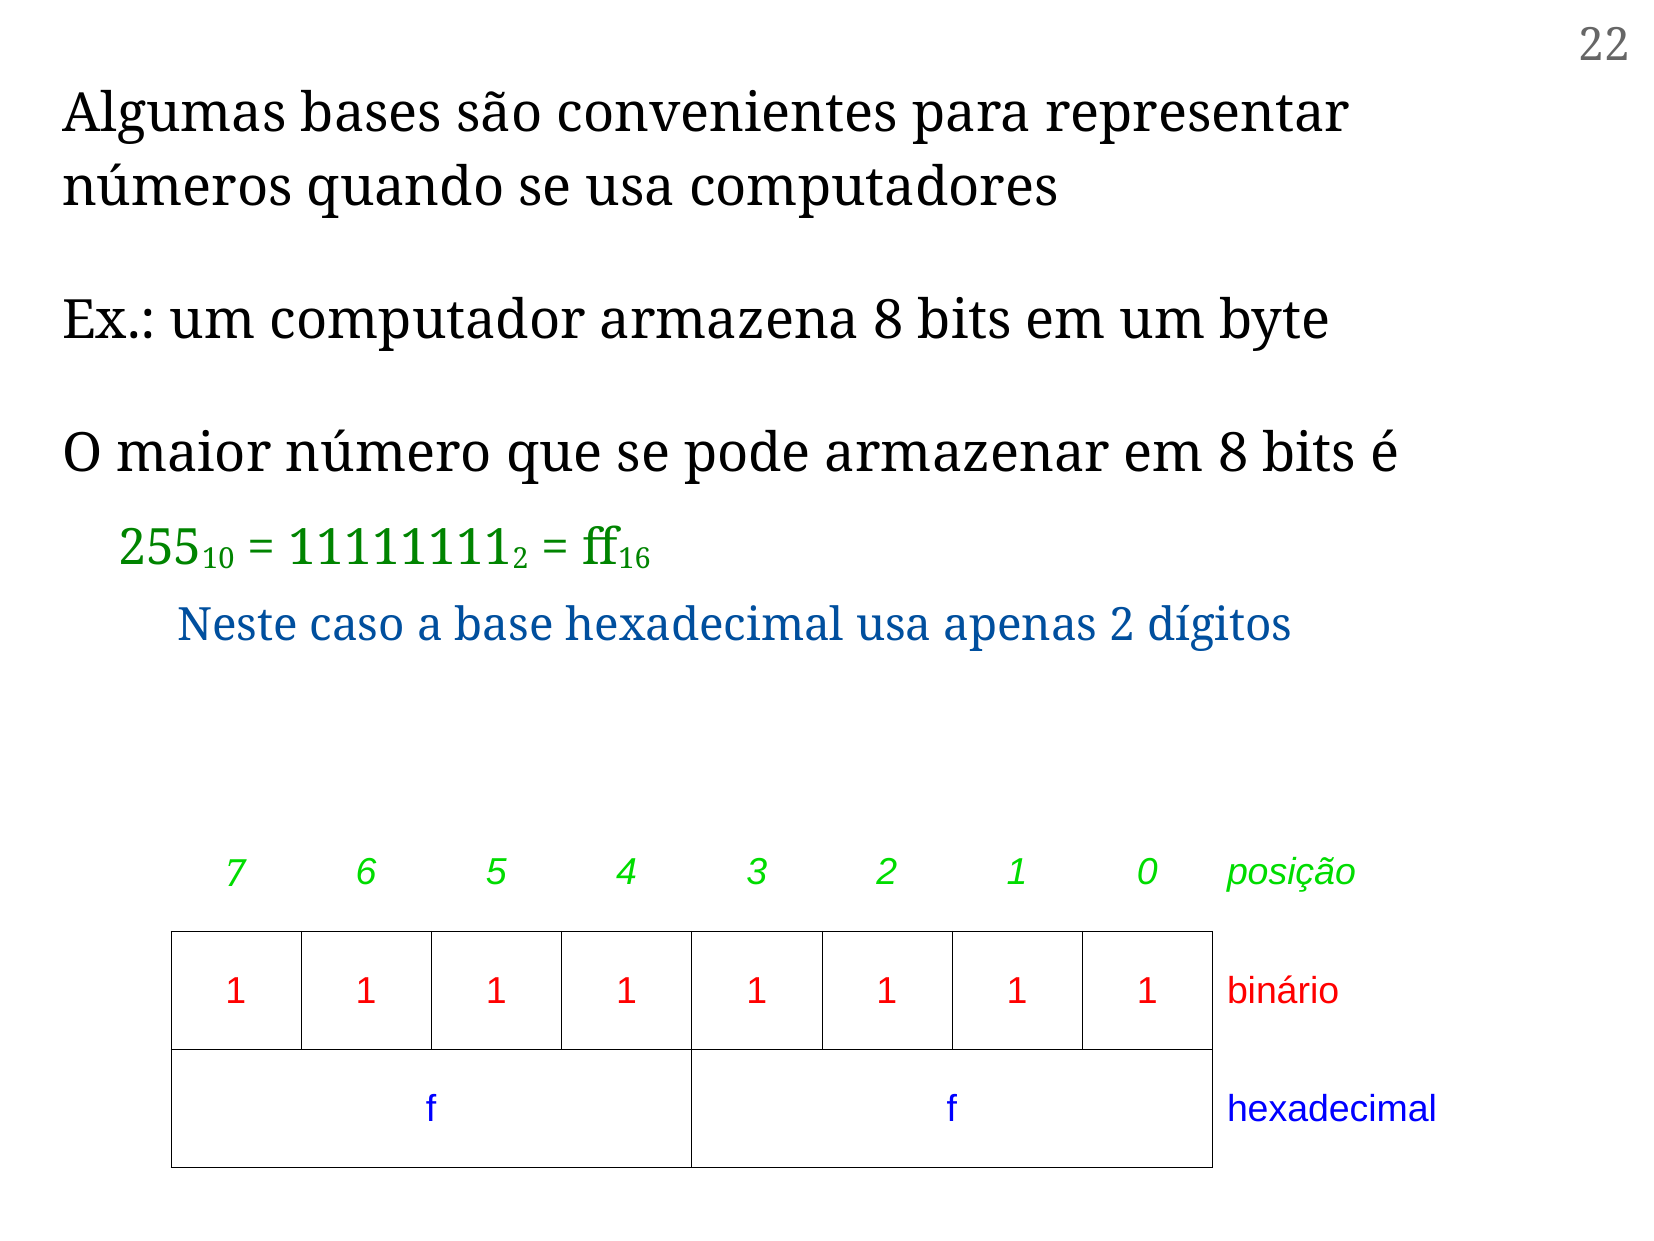

22
#
Algumas bases são convenientes para representar números quando se usa computadores
Ex.: um computador armazena 8 bits em um byte
O maior número que se pode armazenar em 8 bits é
25510 = 111111112 = ff16
Neste caso a base hexadecimal usa apenas 2 dígitos
| 7 | 6 | 5 | 4 | 3 | 2 | 1 | 0 | posição |
| --- | --- | --- | --- | --- | --- | --- | --- | --- |
| 1 | 1 | 1 | 1 | 1 | 1 | 1 | 1 | binário |
| f | | | | f | | | | hexadecimal |